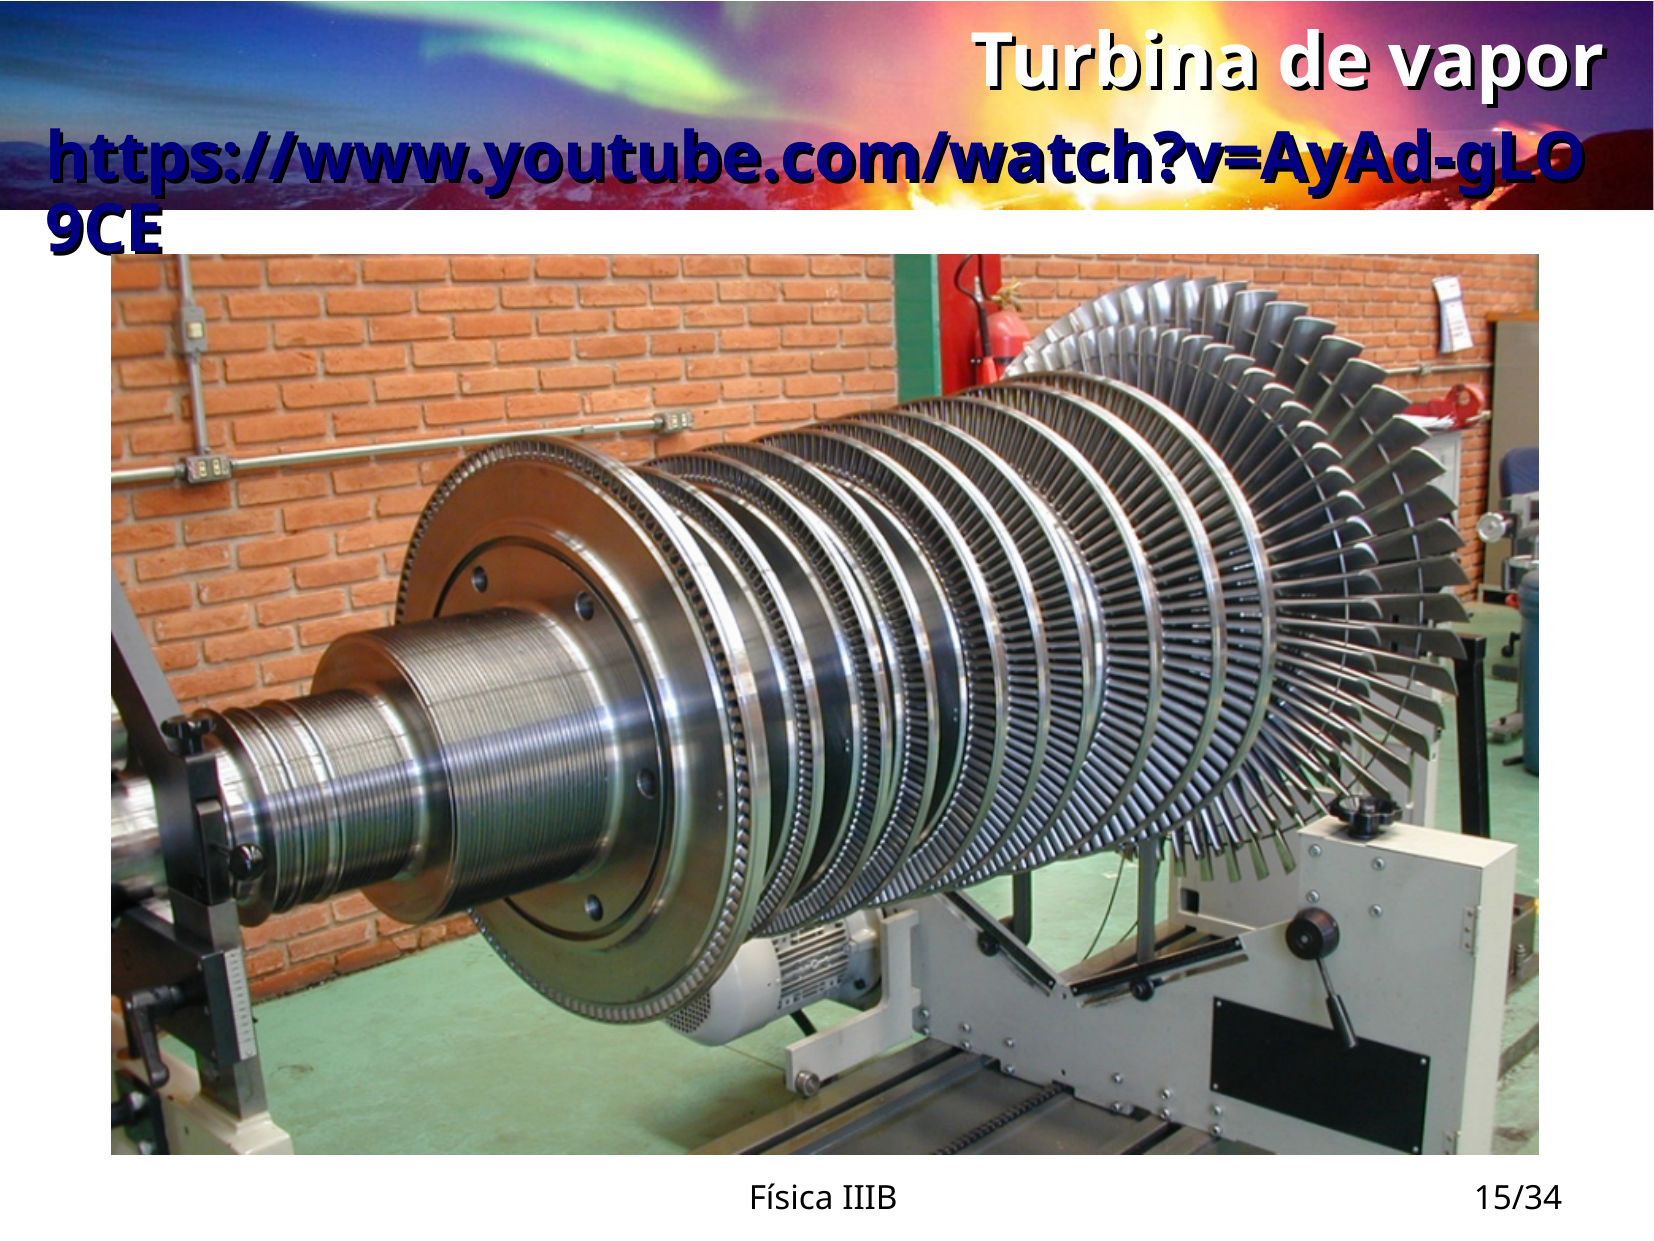

# Turbina de vapor https://www.youtube.com/watch?v=AyAd-gLO9CE
Física IIIB
15